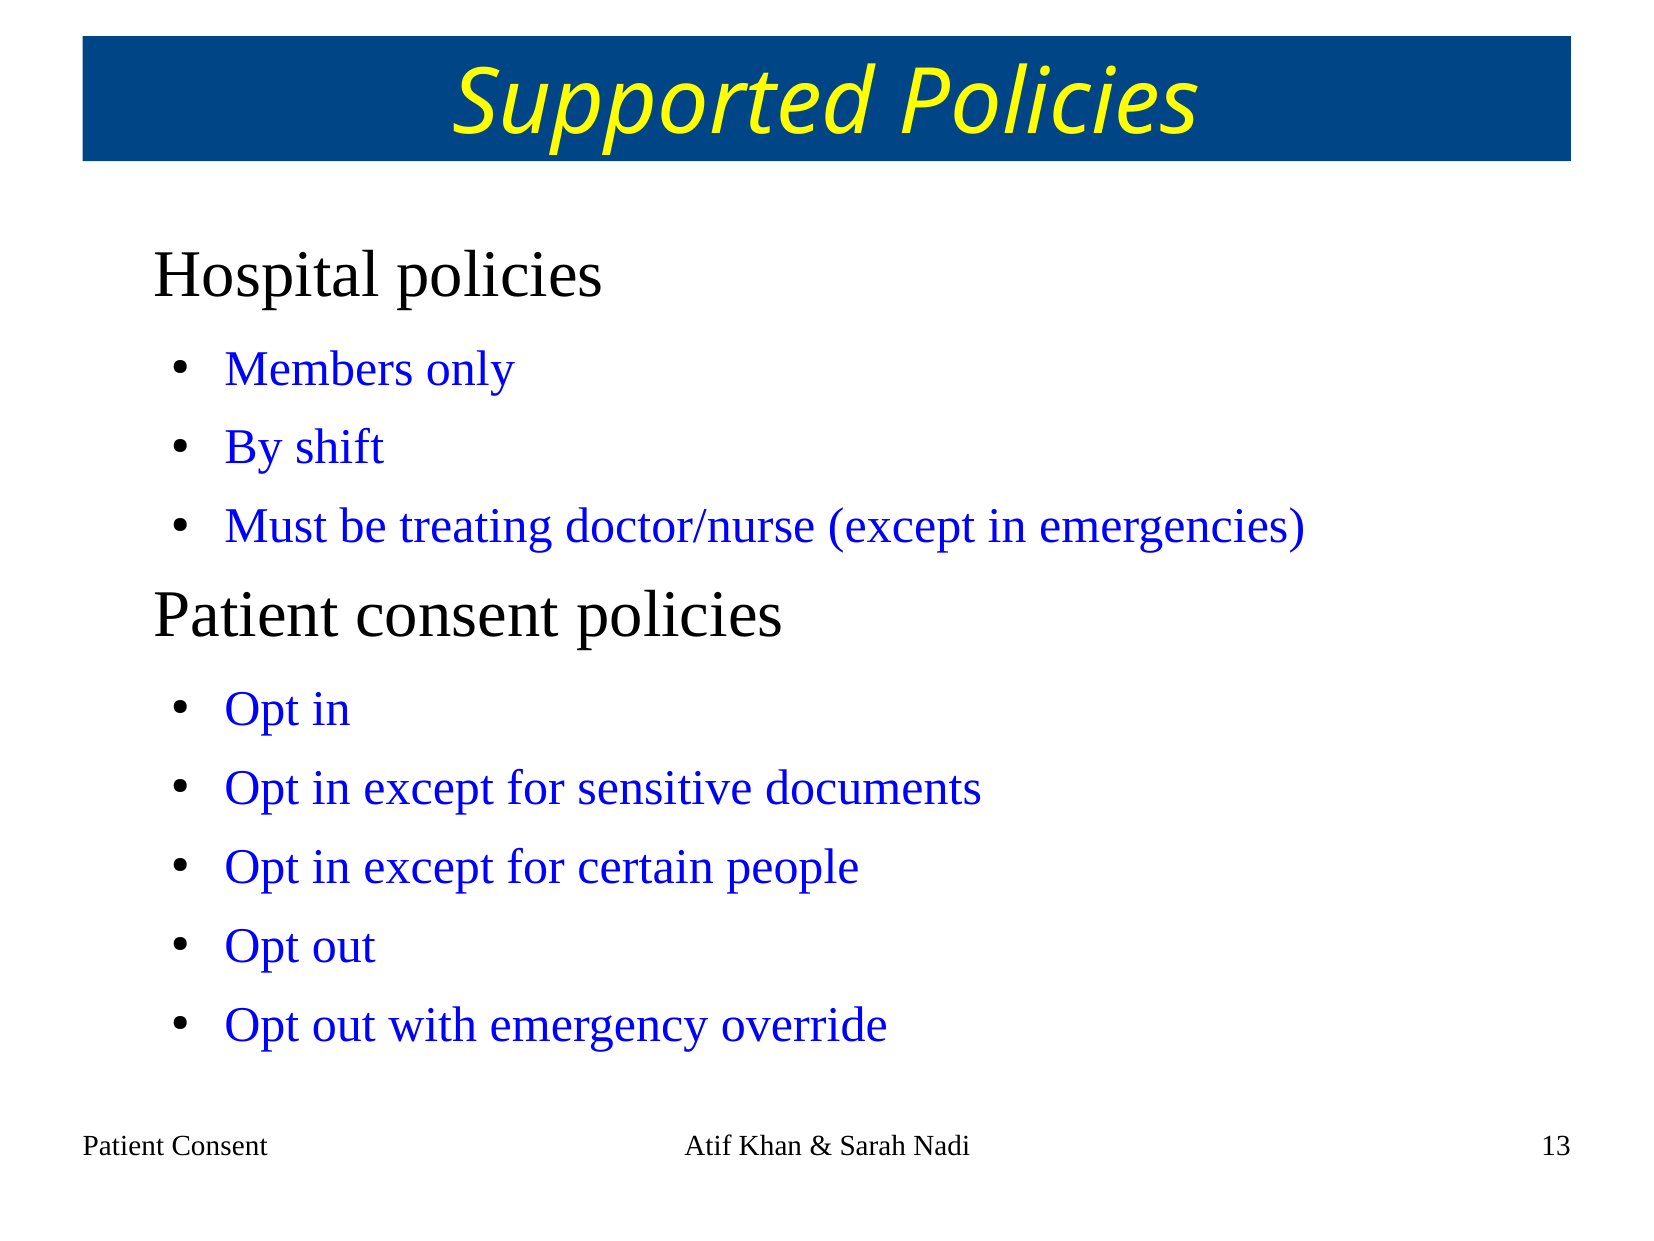

# Supported Policies
Hospital policies
Members only
By shift
Must be treating doctor/nurse (except in emergencies)
Patient consent policies
Opt in
Opt in except for sensitive documents
Opt in except for certain people
Opt out
Opt out with emergency override
Patient Consent
Atif Khan & Sarah Nadi
13